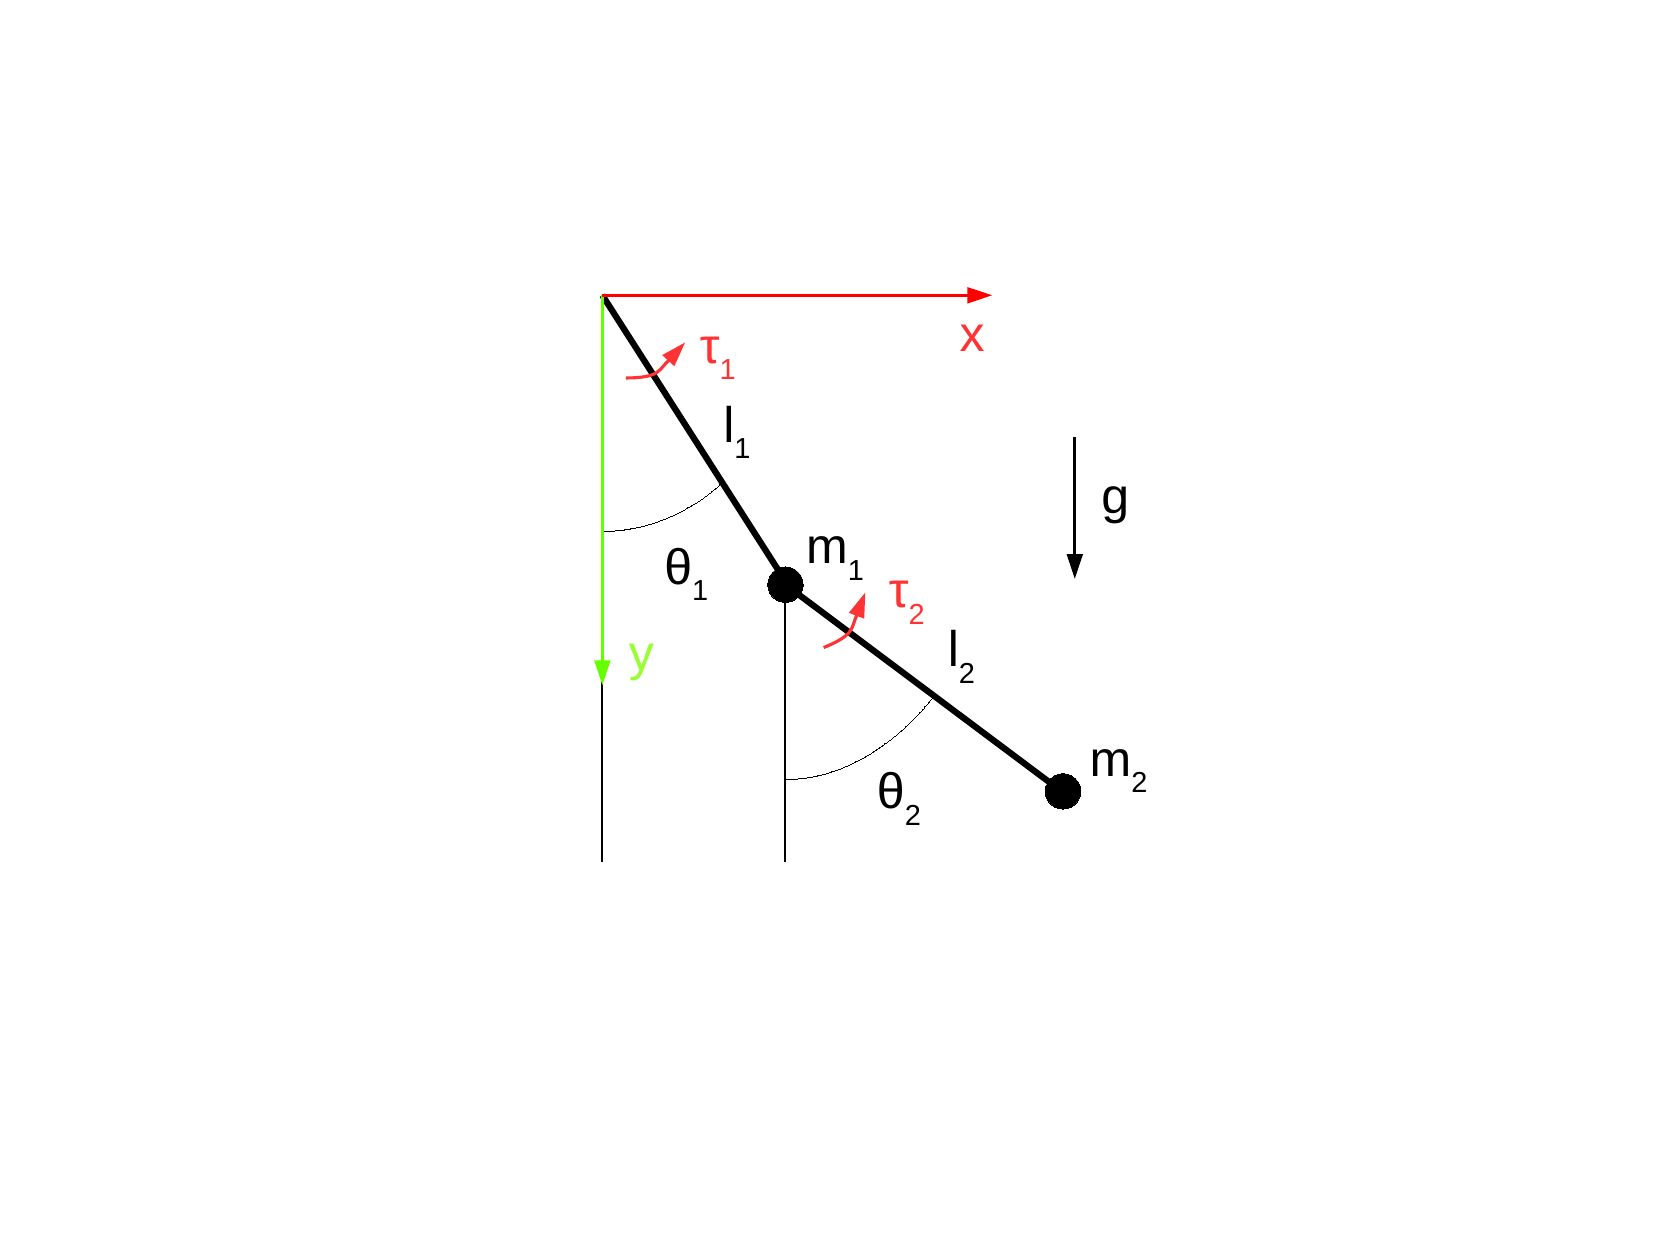

x
τ1
l1
g
m1
θ1
τ2
l2
y
m2
θ2